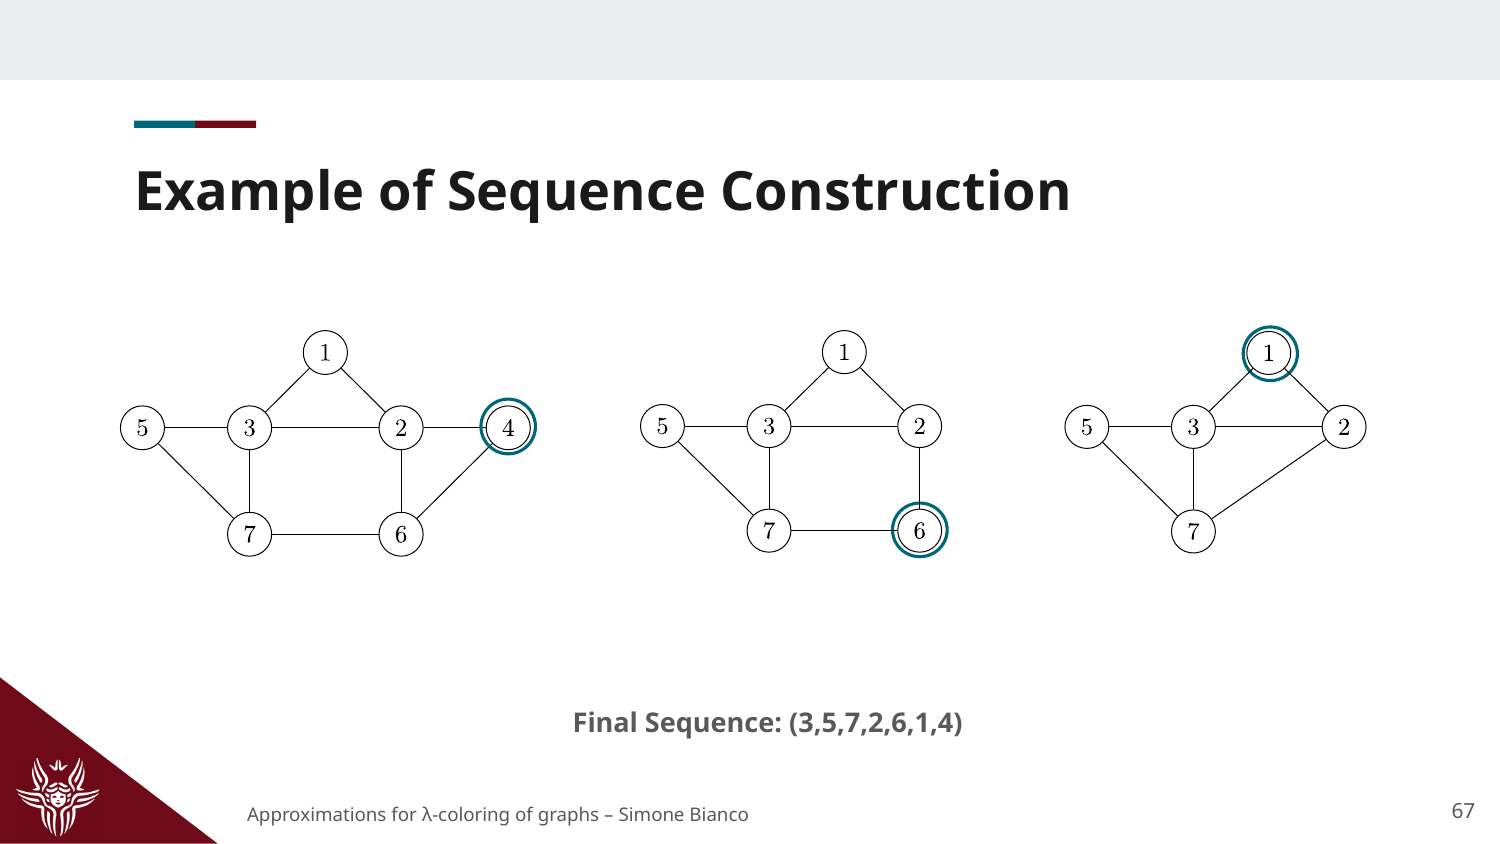

# Example of Sequence Construction
Final Sequence: (3,5,7,2,6,1,4)
Approximations for λ-coloring of graphs – Simone Bianco